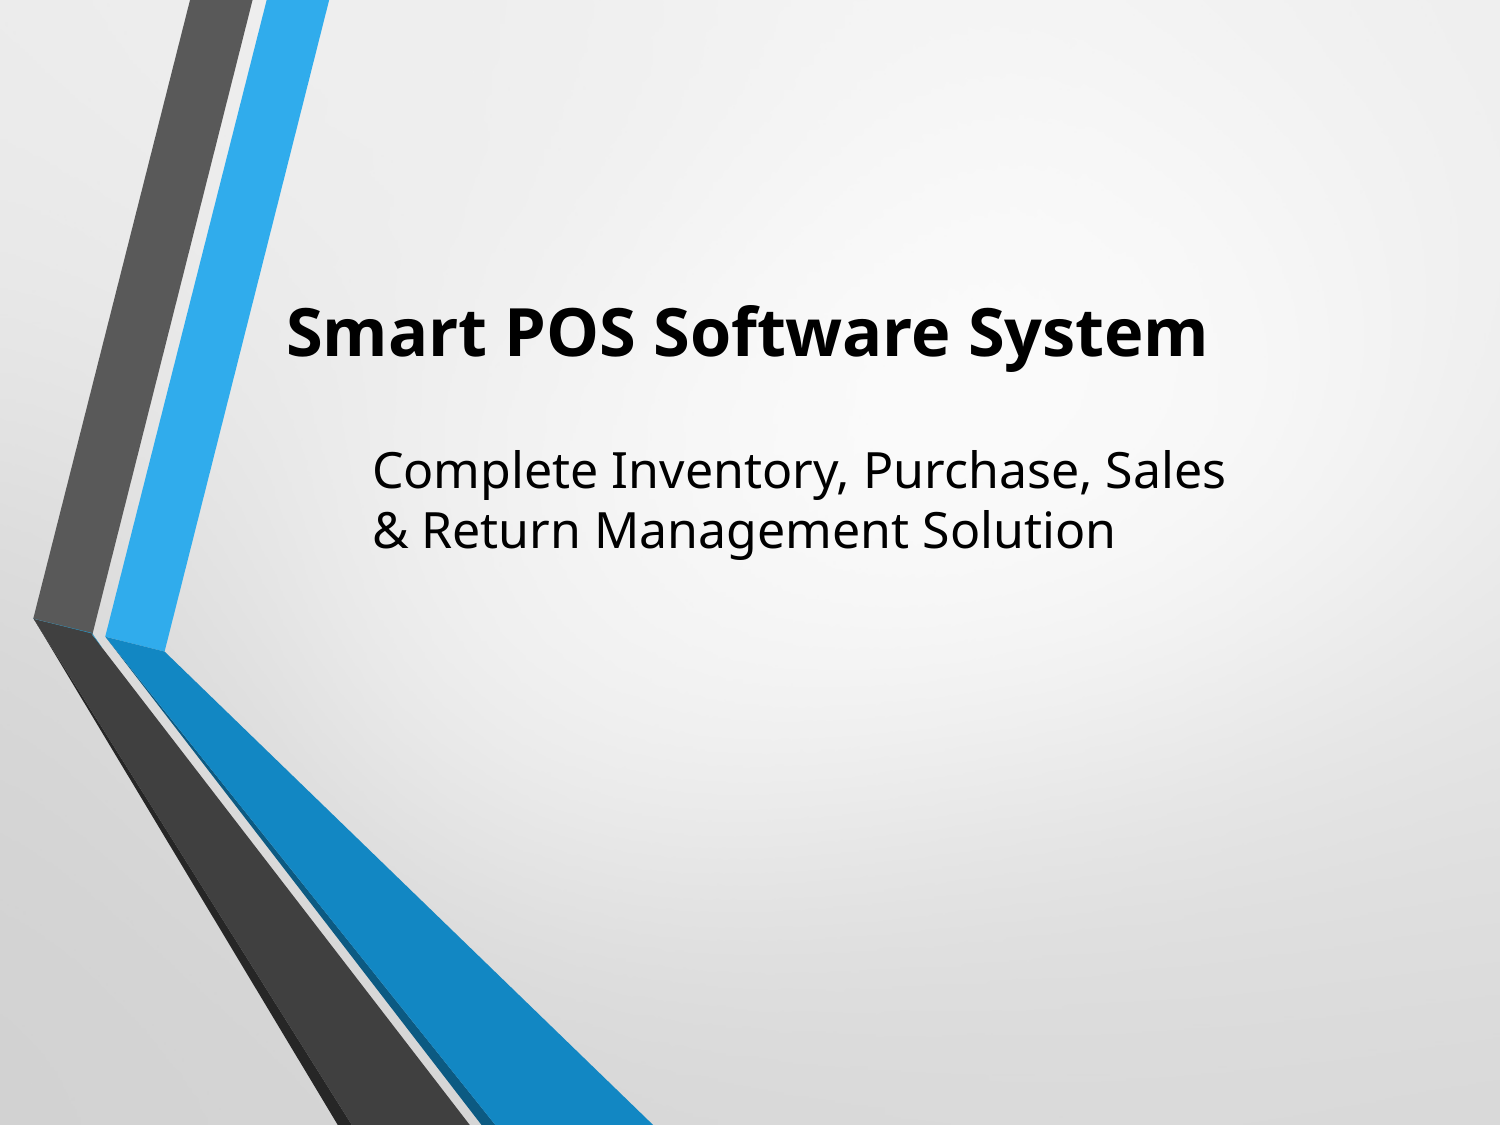

# Smart POS Software System
Complete Inventory, Purchase, Sales & Return Management Solution